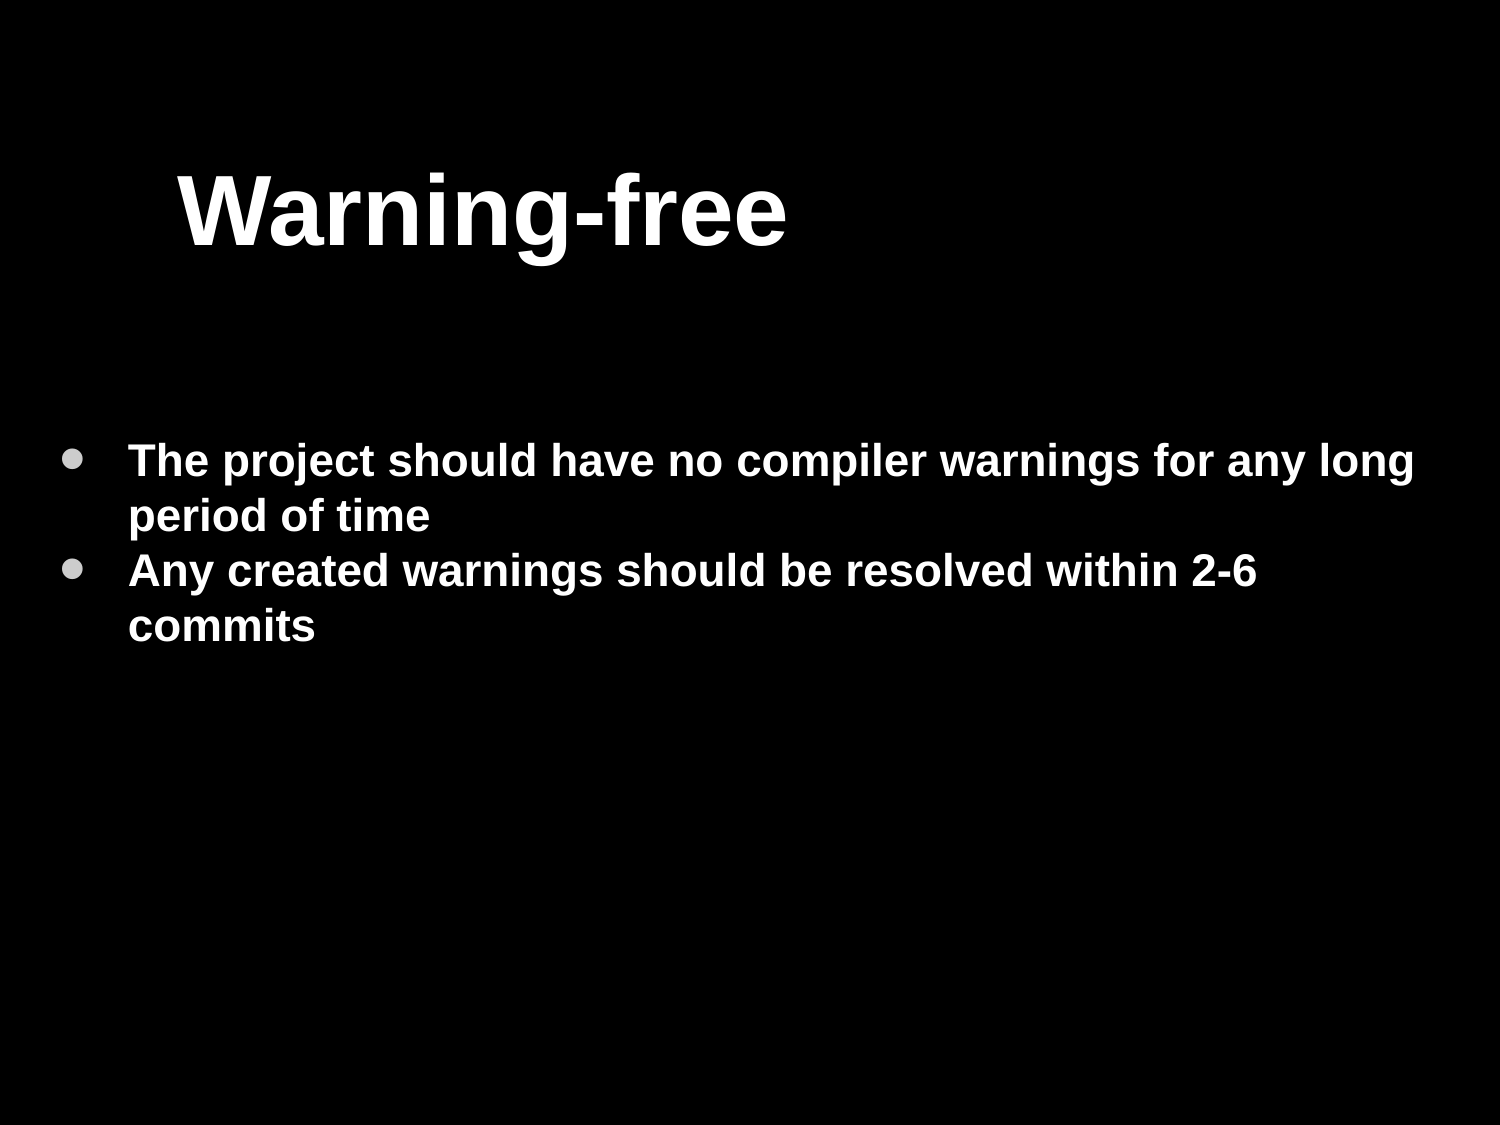

# Warning-free
The project should have no compiler warnings for any long period of time
Any created warnings should be resolved within 2-6 commits